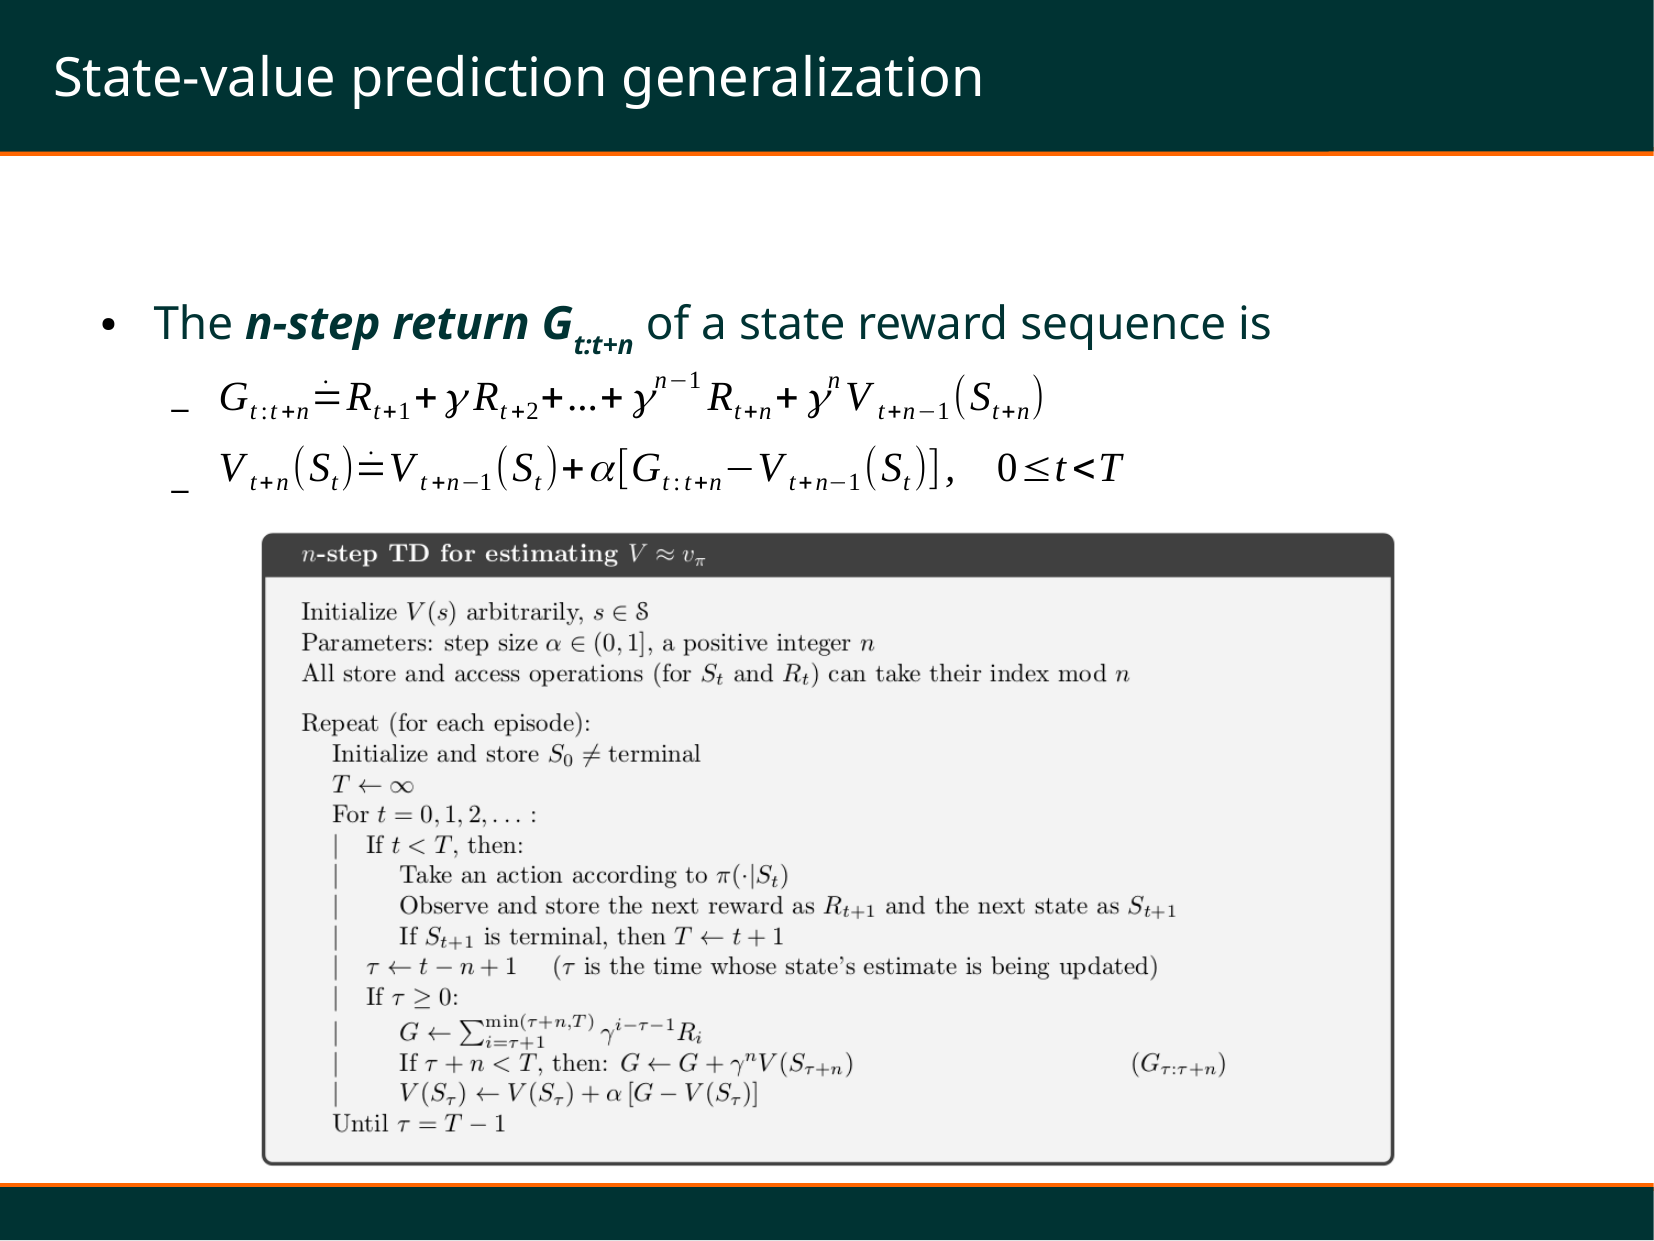

# State-value prediction generalization
The n-step return Gt:t+n of a state reward sequence is